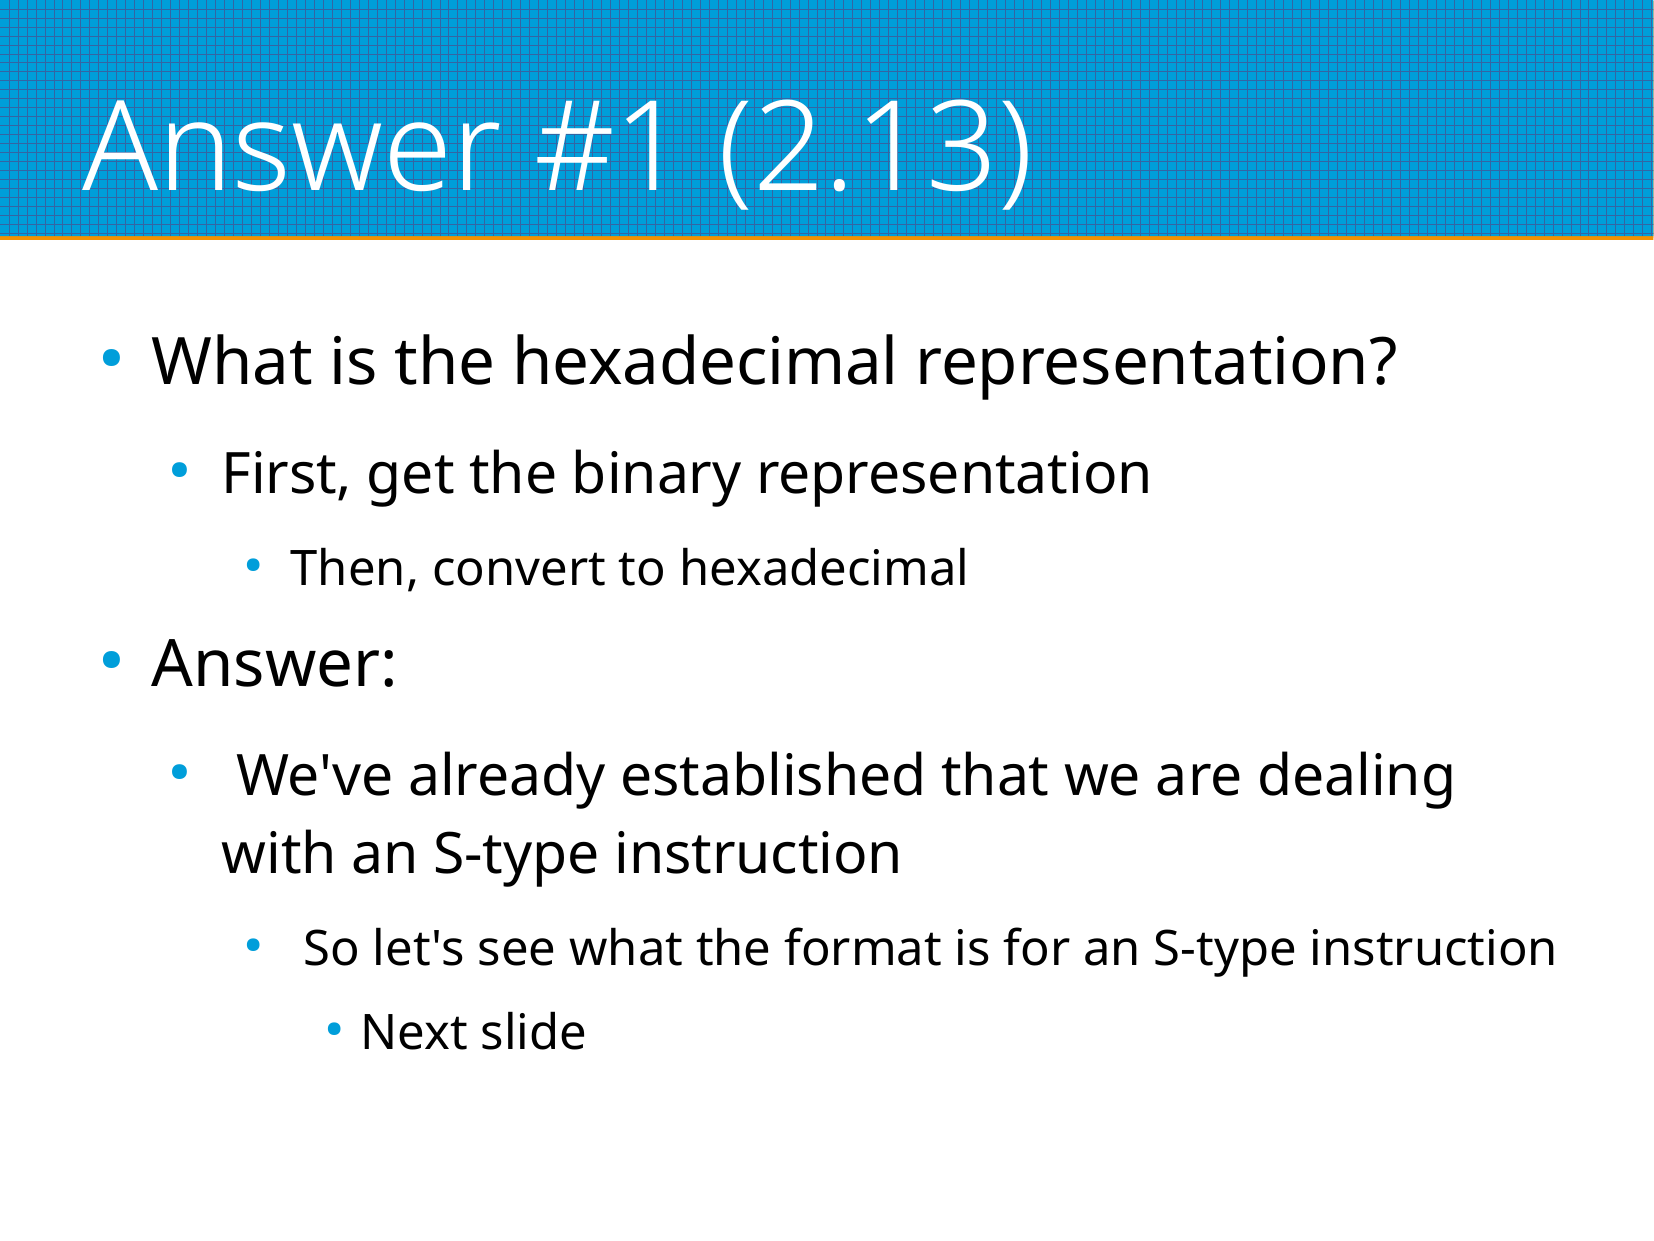

# Answer #1 (2.13)
What is the hexadecimal representation?
First, get the binary representation
Then, convert to hexadecimal
Answer:
 We've already established that we are dealing with an S-type instruction
 So let's see what the format is for an S-type instruction
Next slide